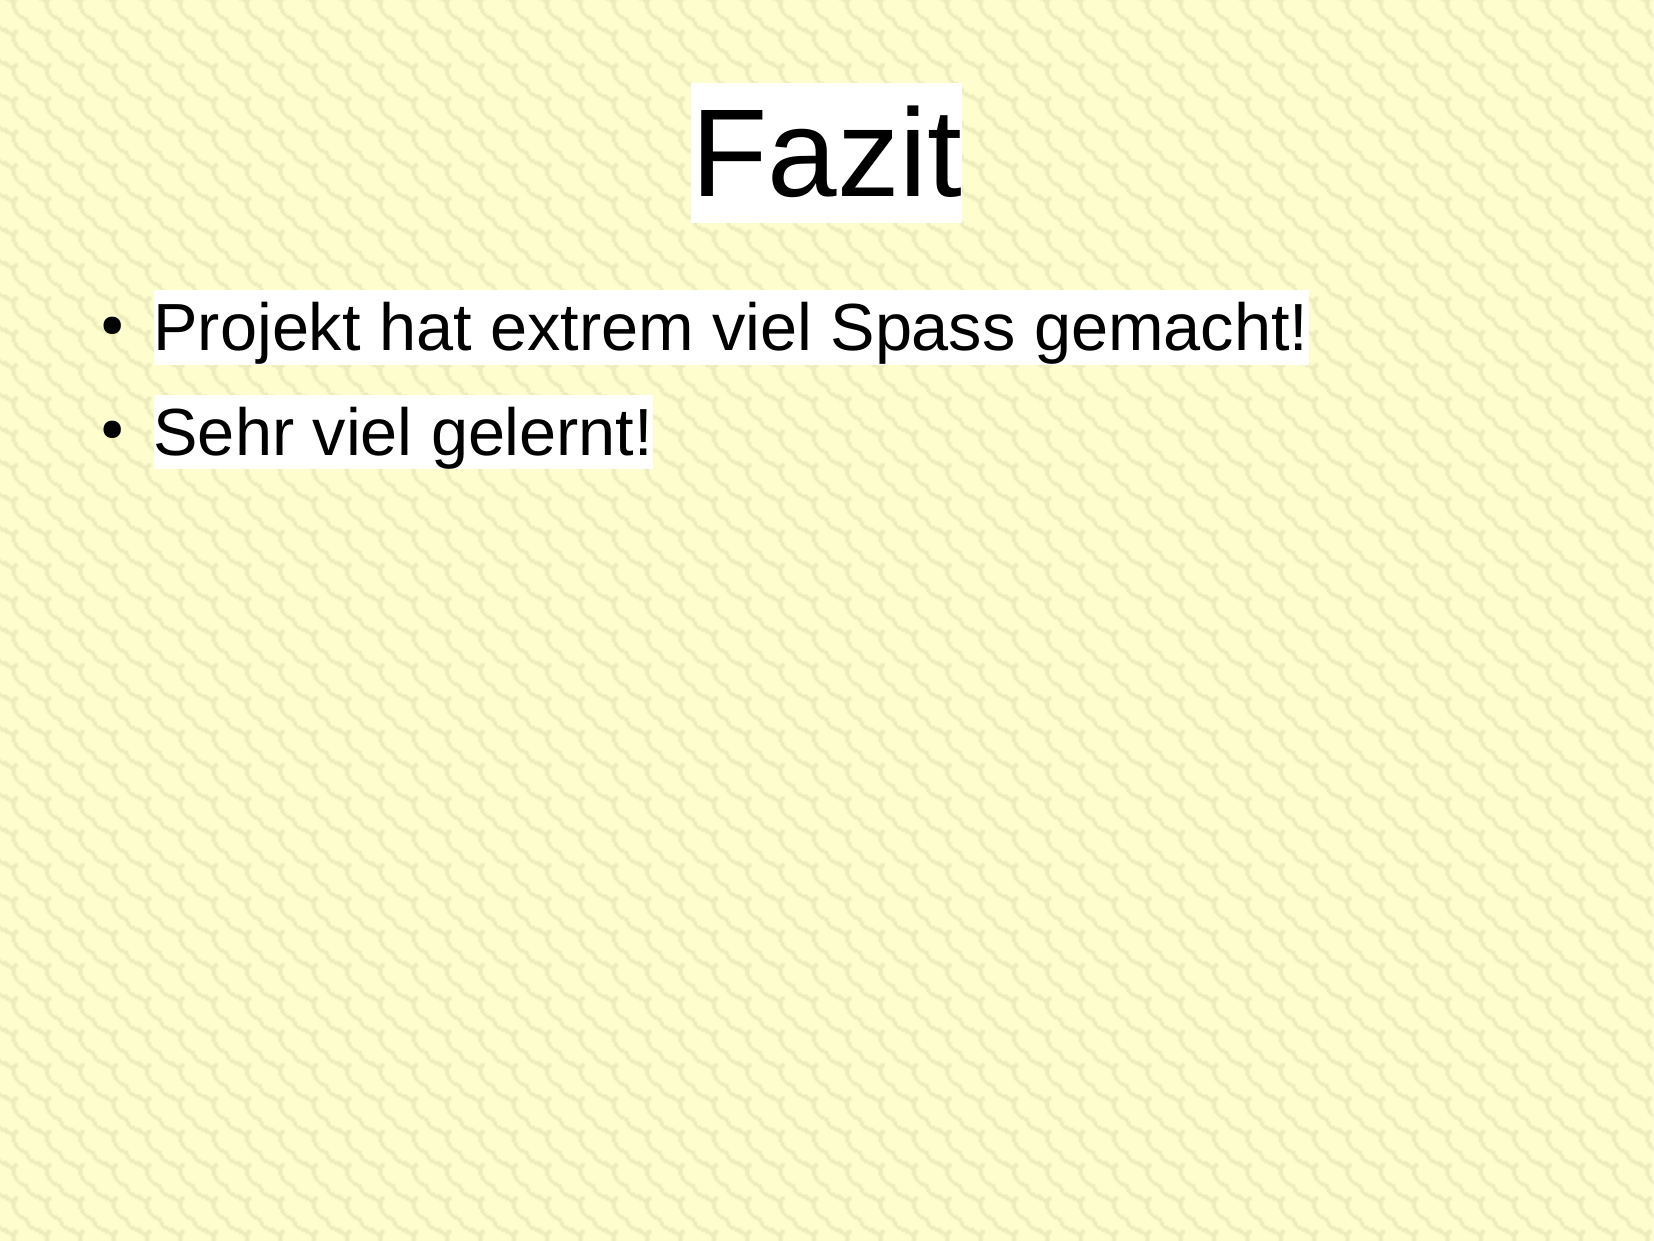

# Fazit
Projekt hat extrem viel Spass gemacht!
Sehr viel gelernt!